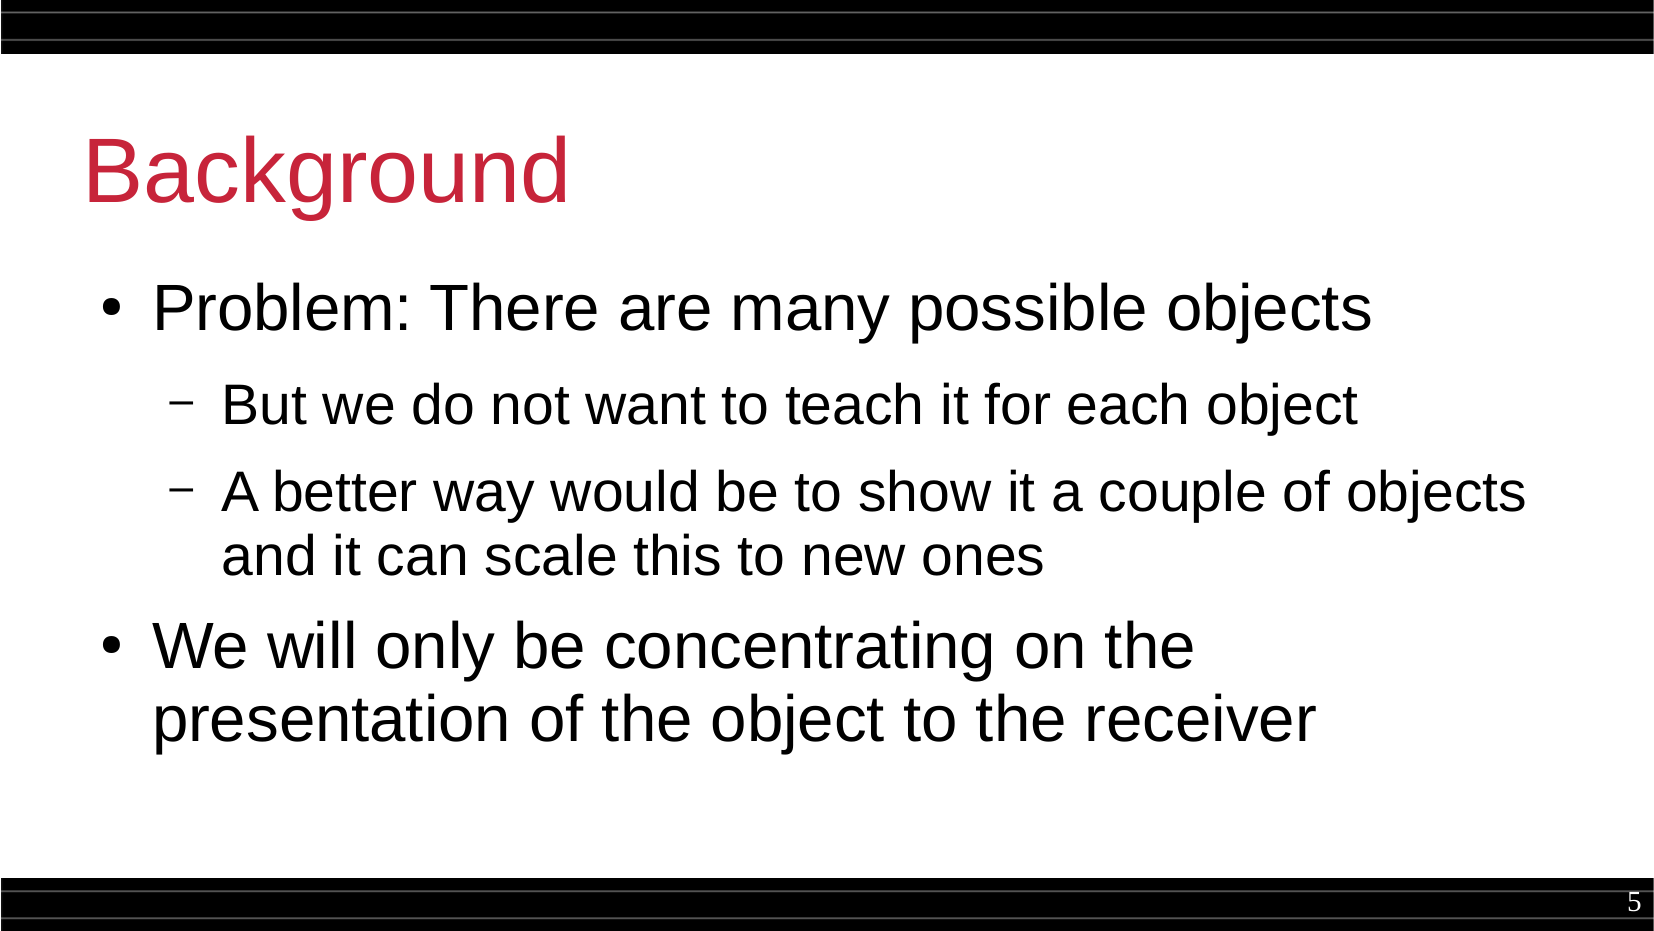

# Background
Problem: There are many possible objects
But we do not want to teach it for each object
A better way would be to show it a couple of objects and it can scale this to new ones
We will only be concentrating on the presentation of the object to the receiver